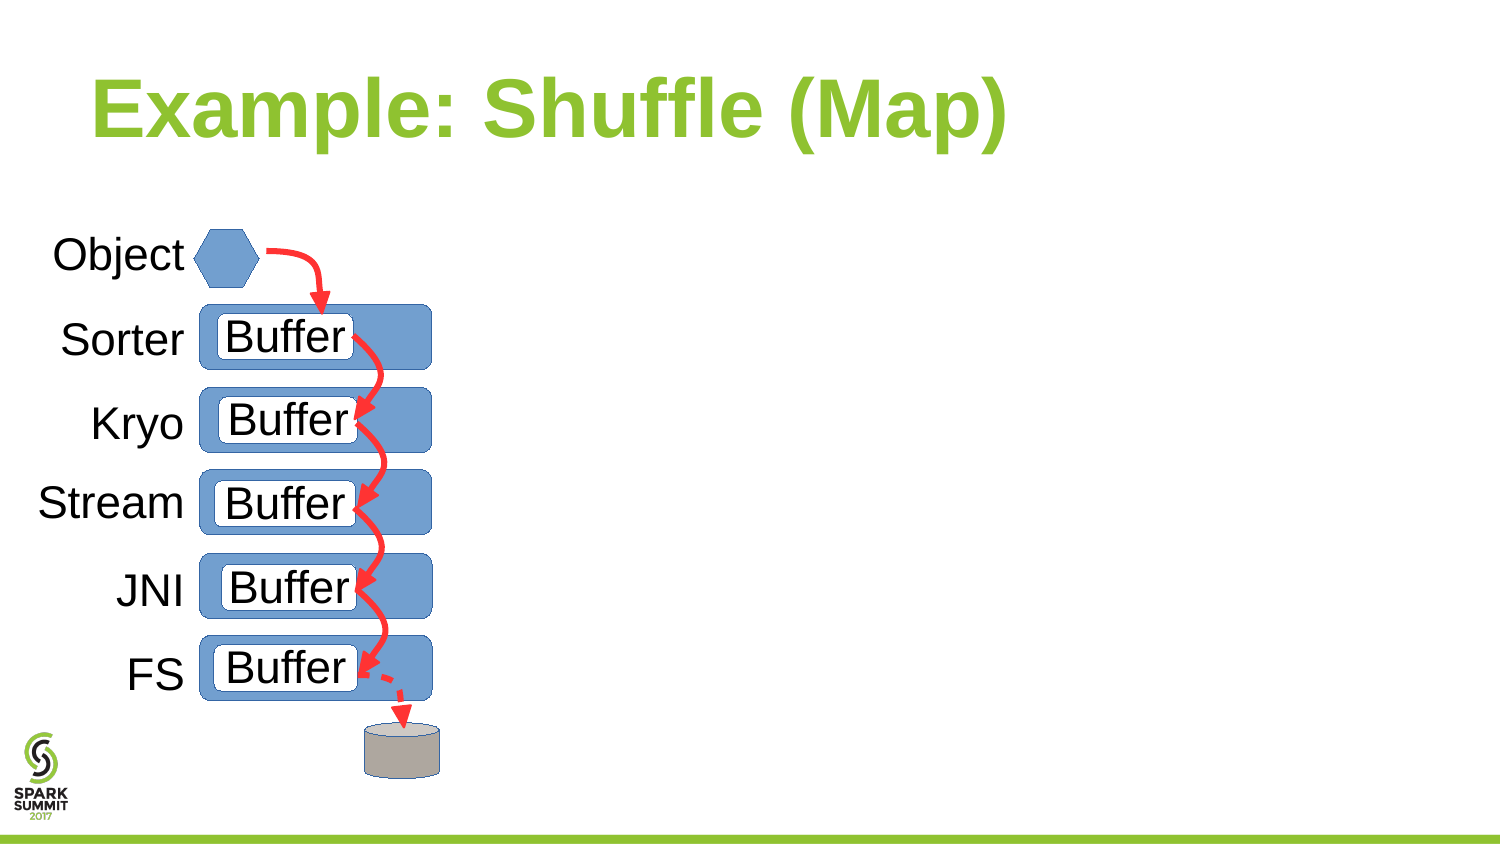

# Example: Shuffle (Map)
Object
Sorter
Buffer
Kryo
Buffer
Stream
Buffer
JNI
Buffer
FS
Buffer